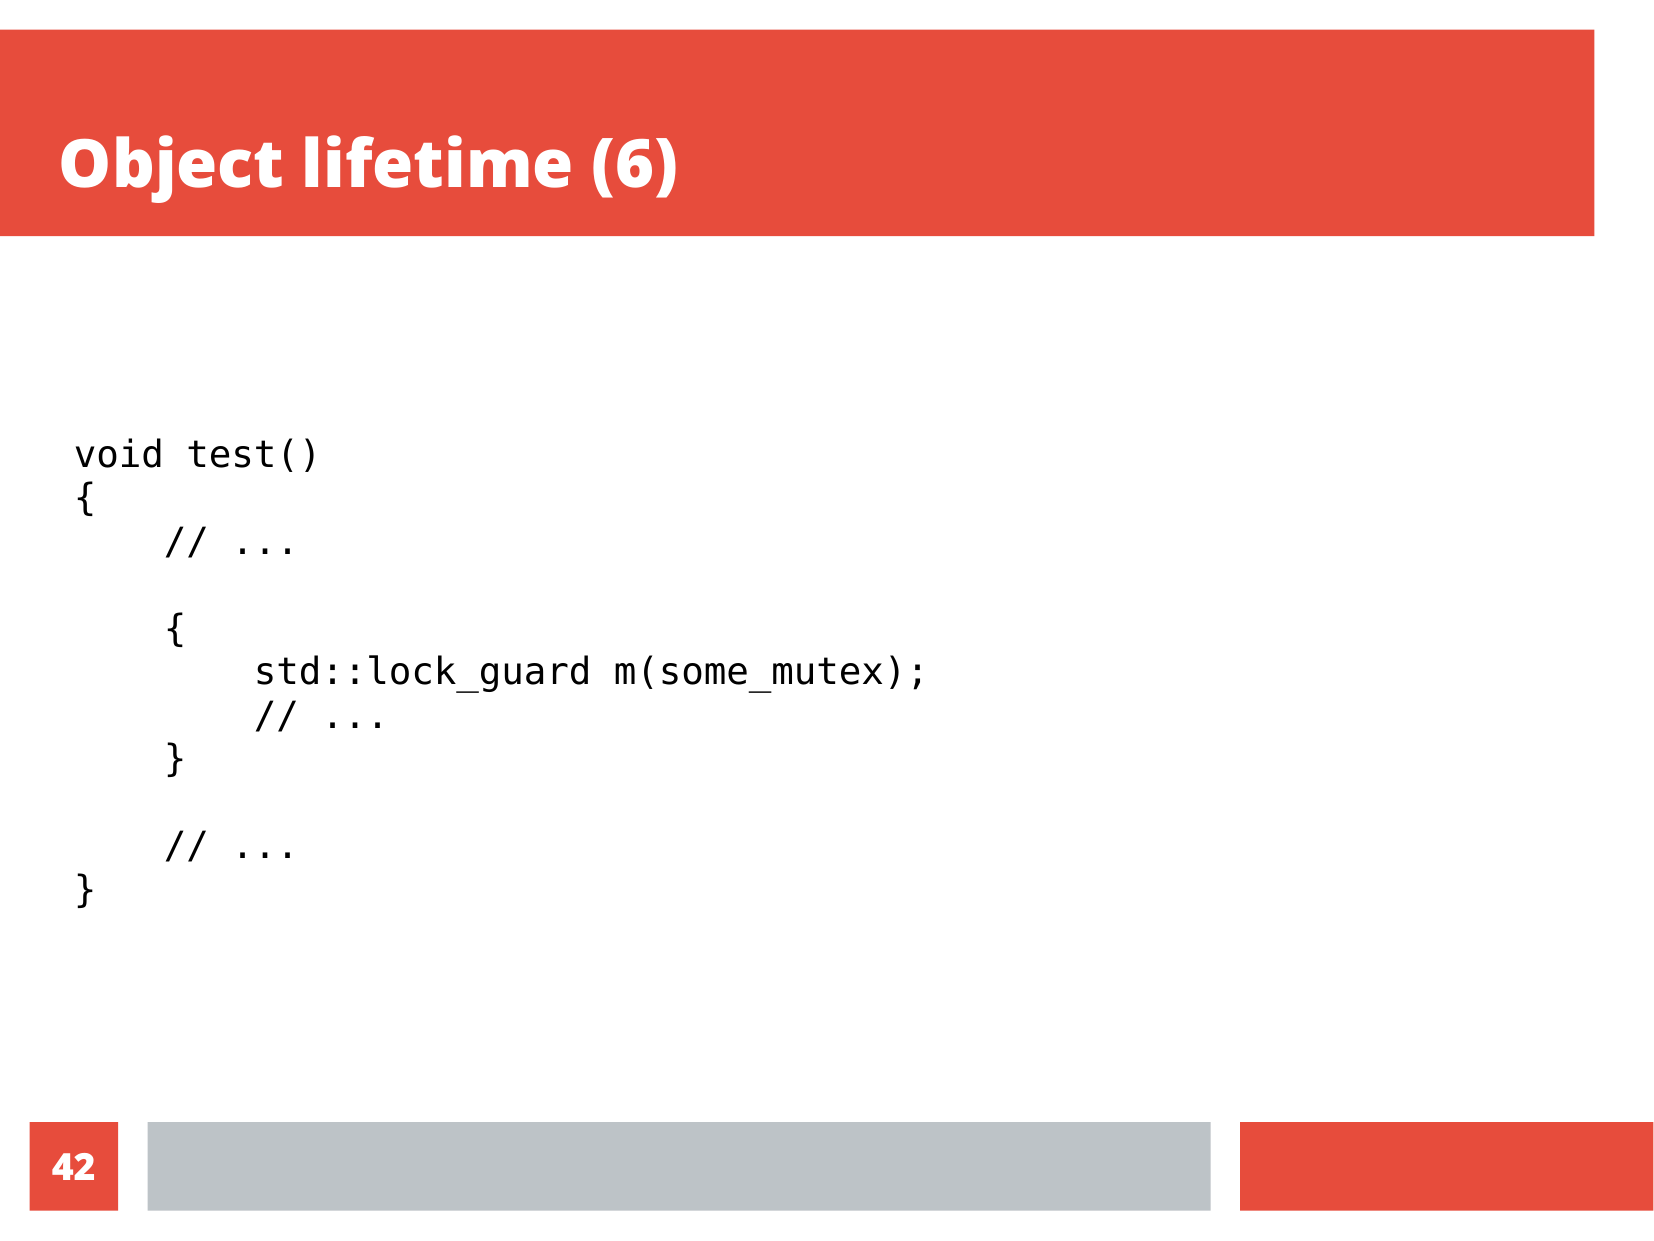

# Object lifetime (6)
void test()
{
 // ...
 {
 std::lock_guard m(some_mutex);
 // ...
 }
 // ...
}
42